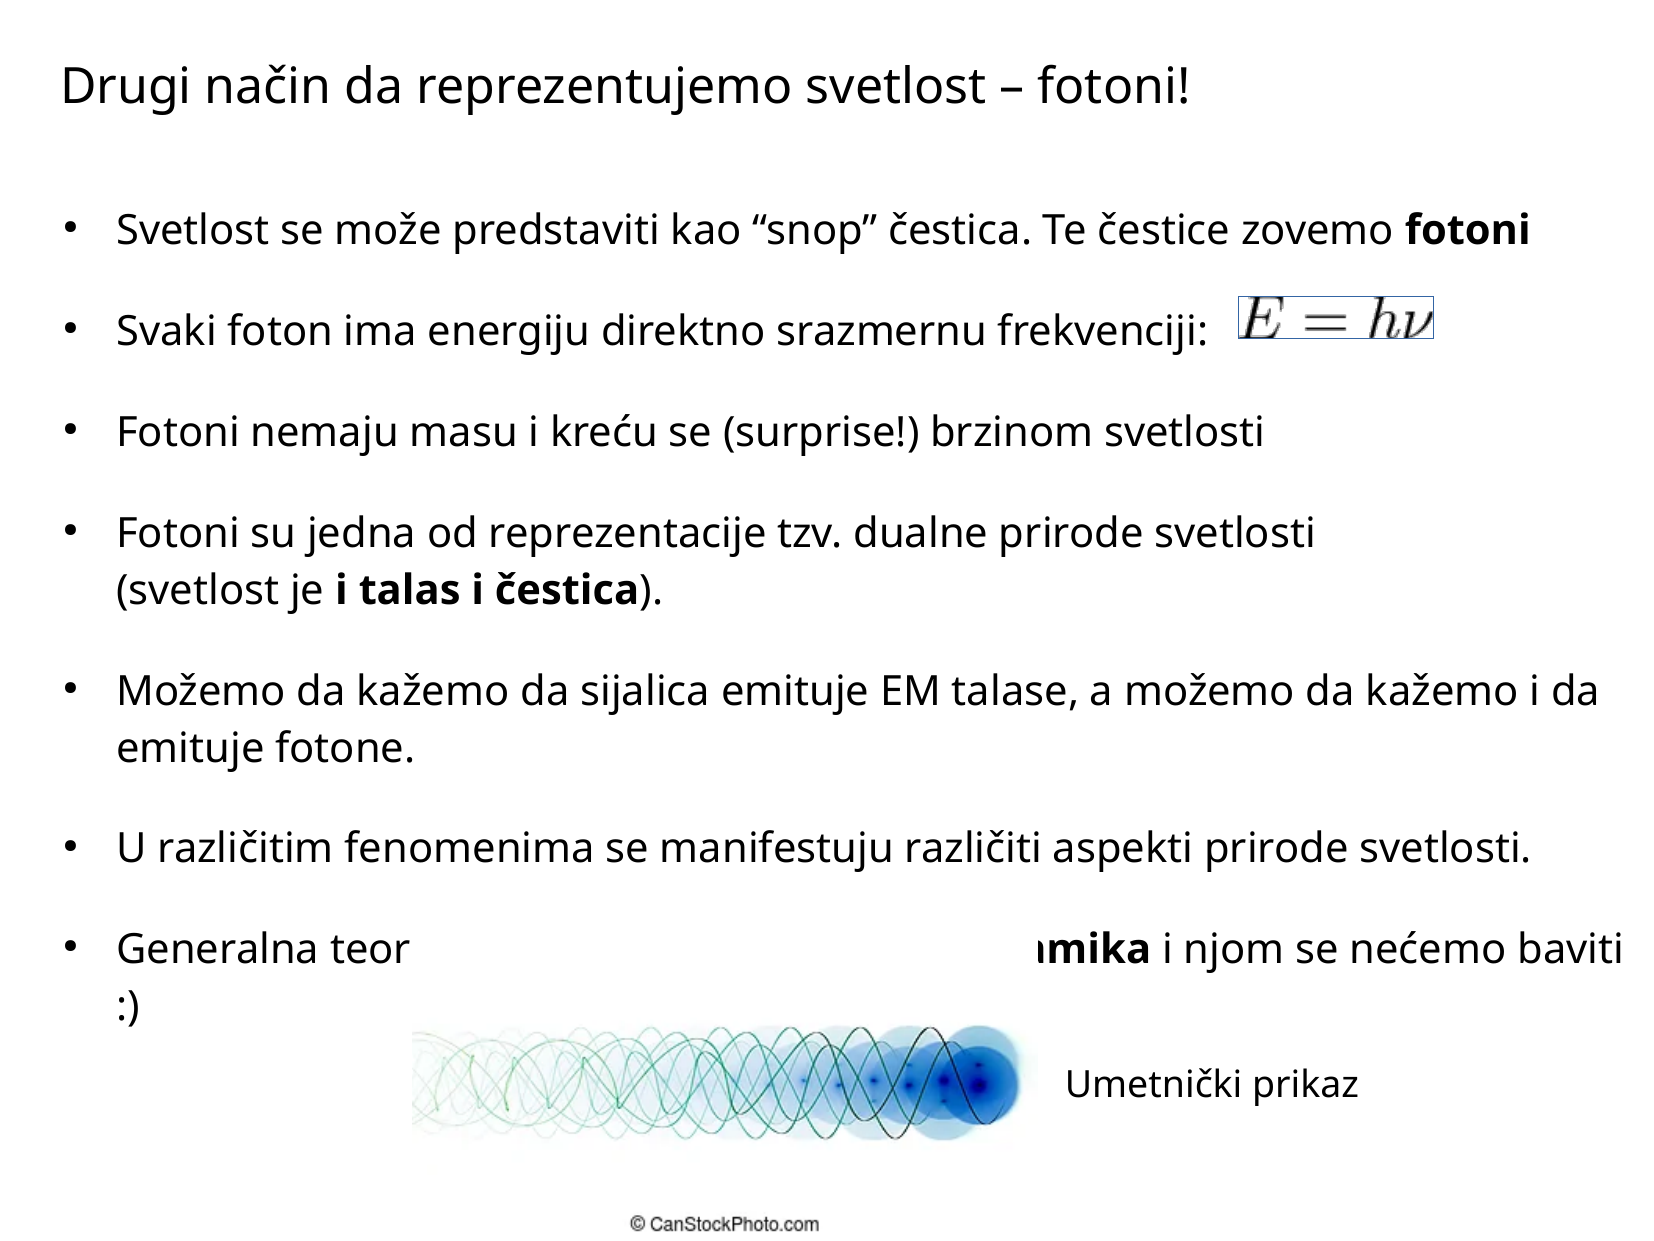

# Drugi način da reprezentujemo svetlost – fotoni!
Svetlost se može predstaviti kao “snop” čestica. Te čestice zovemo fotoni
Svaki foton ima energiju direktno srazmernu frekvenciji:
Fotoni nemaju masu i kreću se (surprise!) brzinom svetlosti
Fotoni su jedna od reprezentacije tzv. dualne prirode svetlosti
(svetlost je i talas i čestica).
Možemo da kažemo da sijalica emituje EM talase, a možemo da kažemo i da emituje fotone.
U različitim fenomenima se manifestuju različiti aspekti prirode svetlosti.
Generalna teorija se zove kvantna elektrodinamika i njom se nećemo baviti :)
Umetnički prikaz